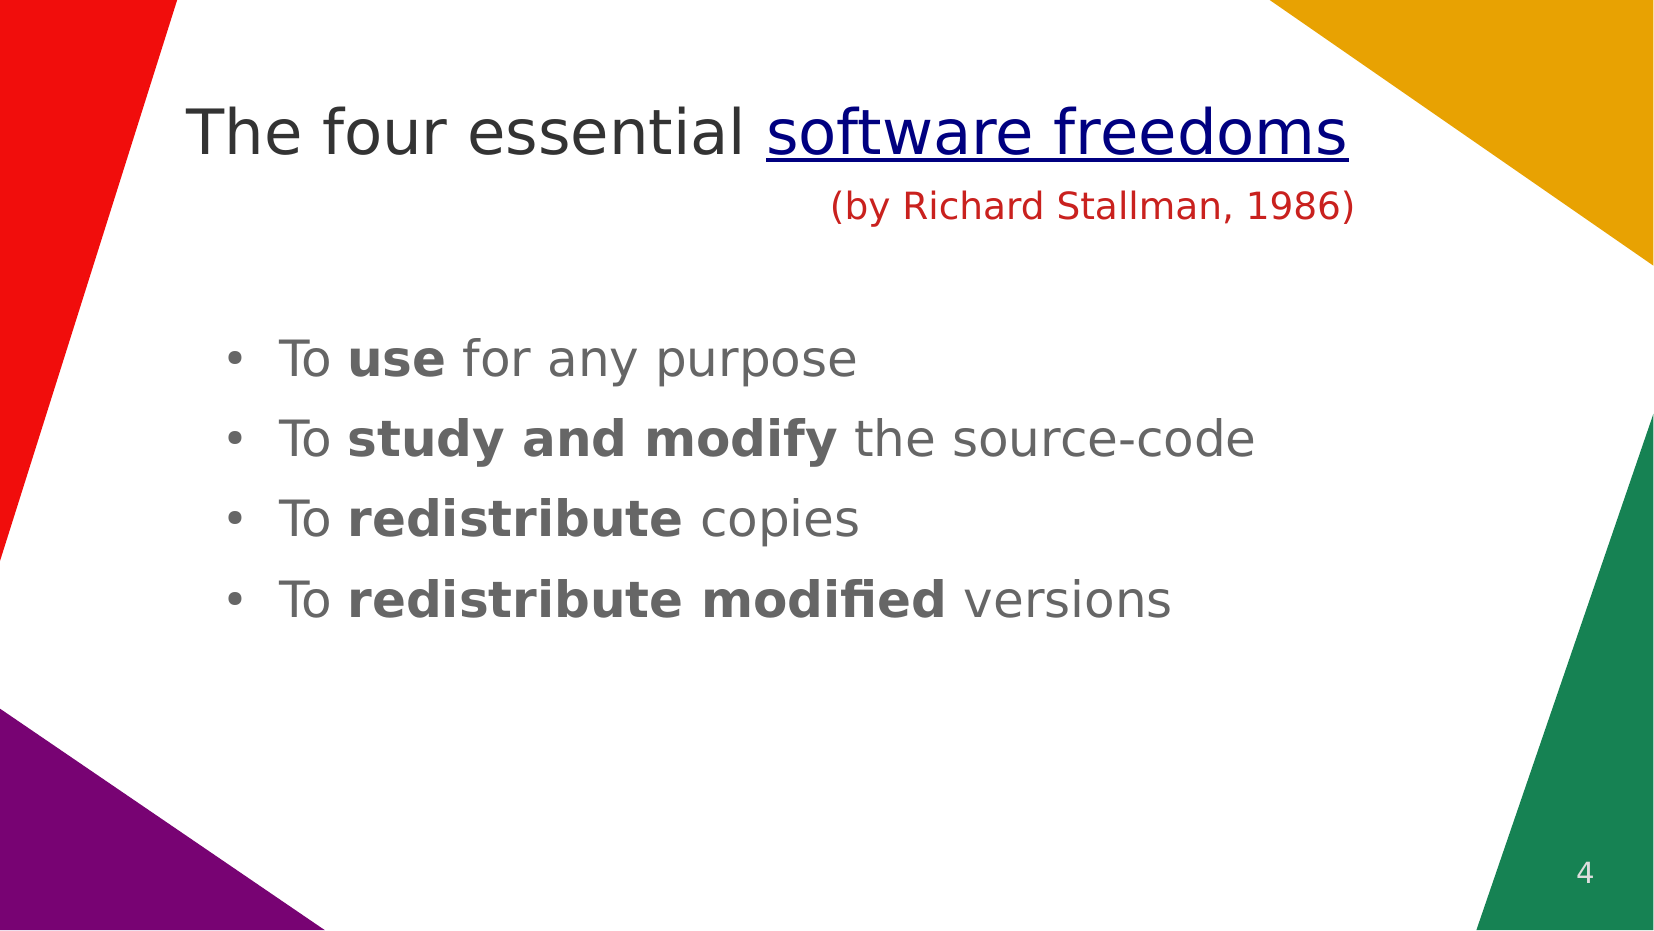

# The four essential software freedoms
(by Richard Stallman, 1986)
To use for any purpose
To study and modify the source-code
To redistribute copies
To redistribute modified versions
4